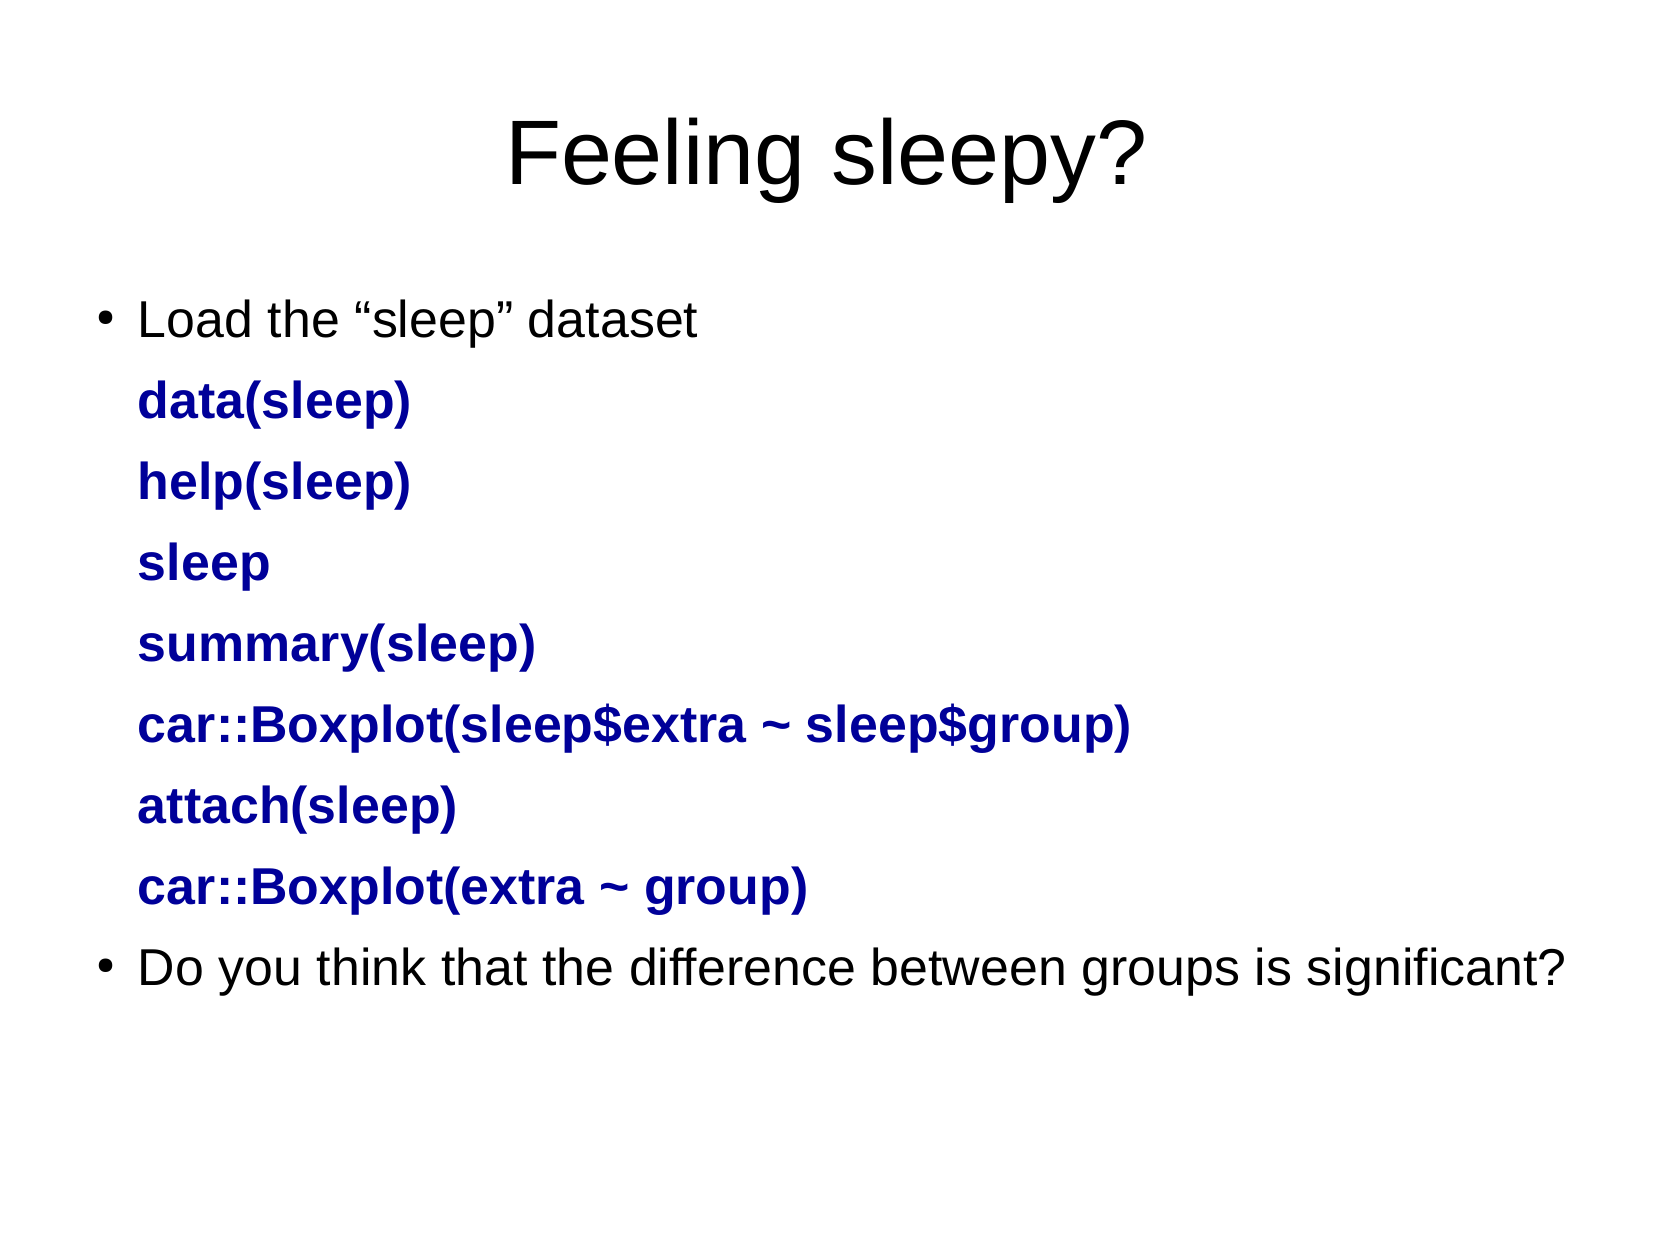

# Feeling sleepy?
Load the “sleep” dataset
data(sleep)
help(sleep)
sleep
summary(sleep)
car::Boxplot(sleep$extra ~ sleep$group)
attach(sleep)
car::Boxplot(extra ~ group)
Do you think that the difference between groups is significant?